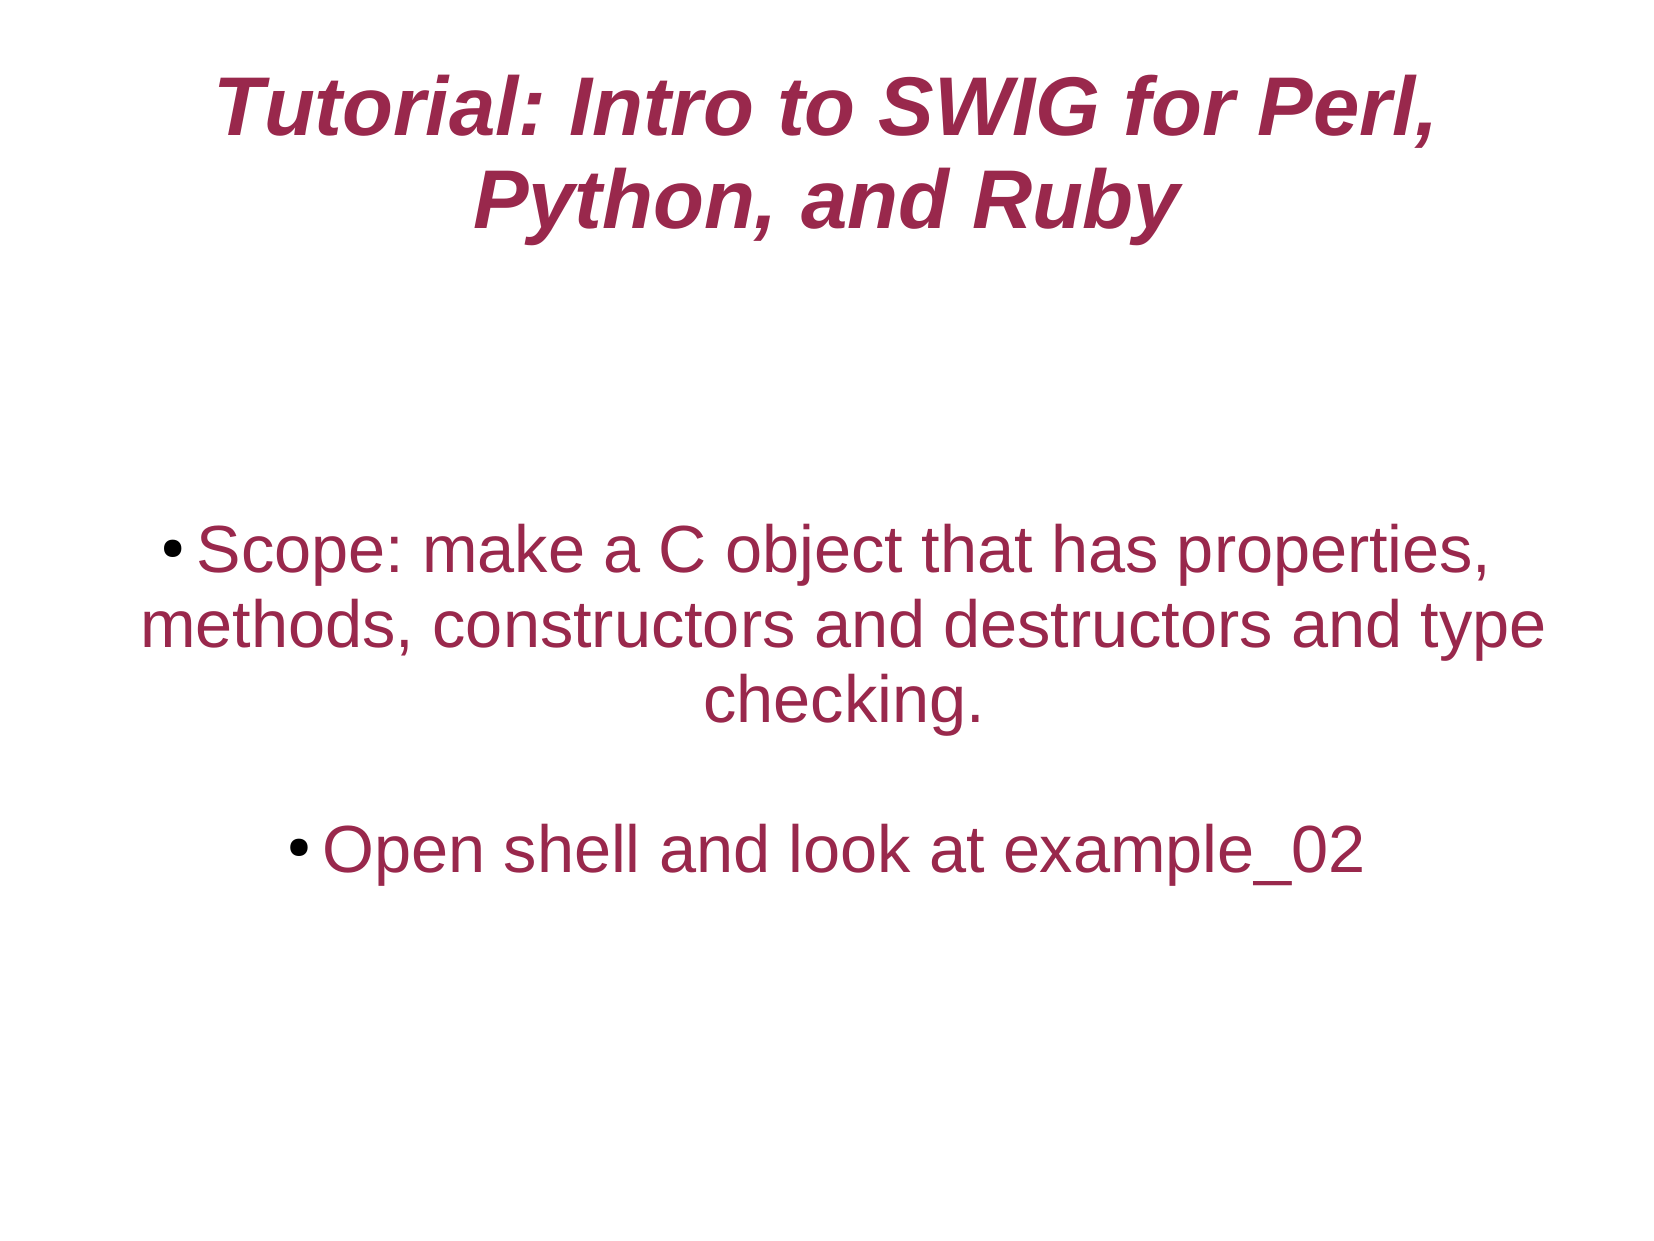

# Tutorial: Intro to SWIG for Perl, Python, and Ruby
Scope: make a C object that has properties, methods, constructors and destructors and type checking.
Open shell and look at example_02